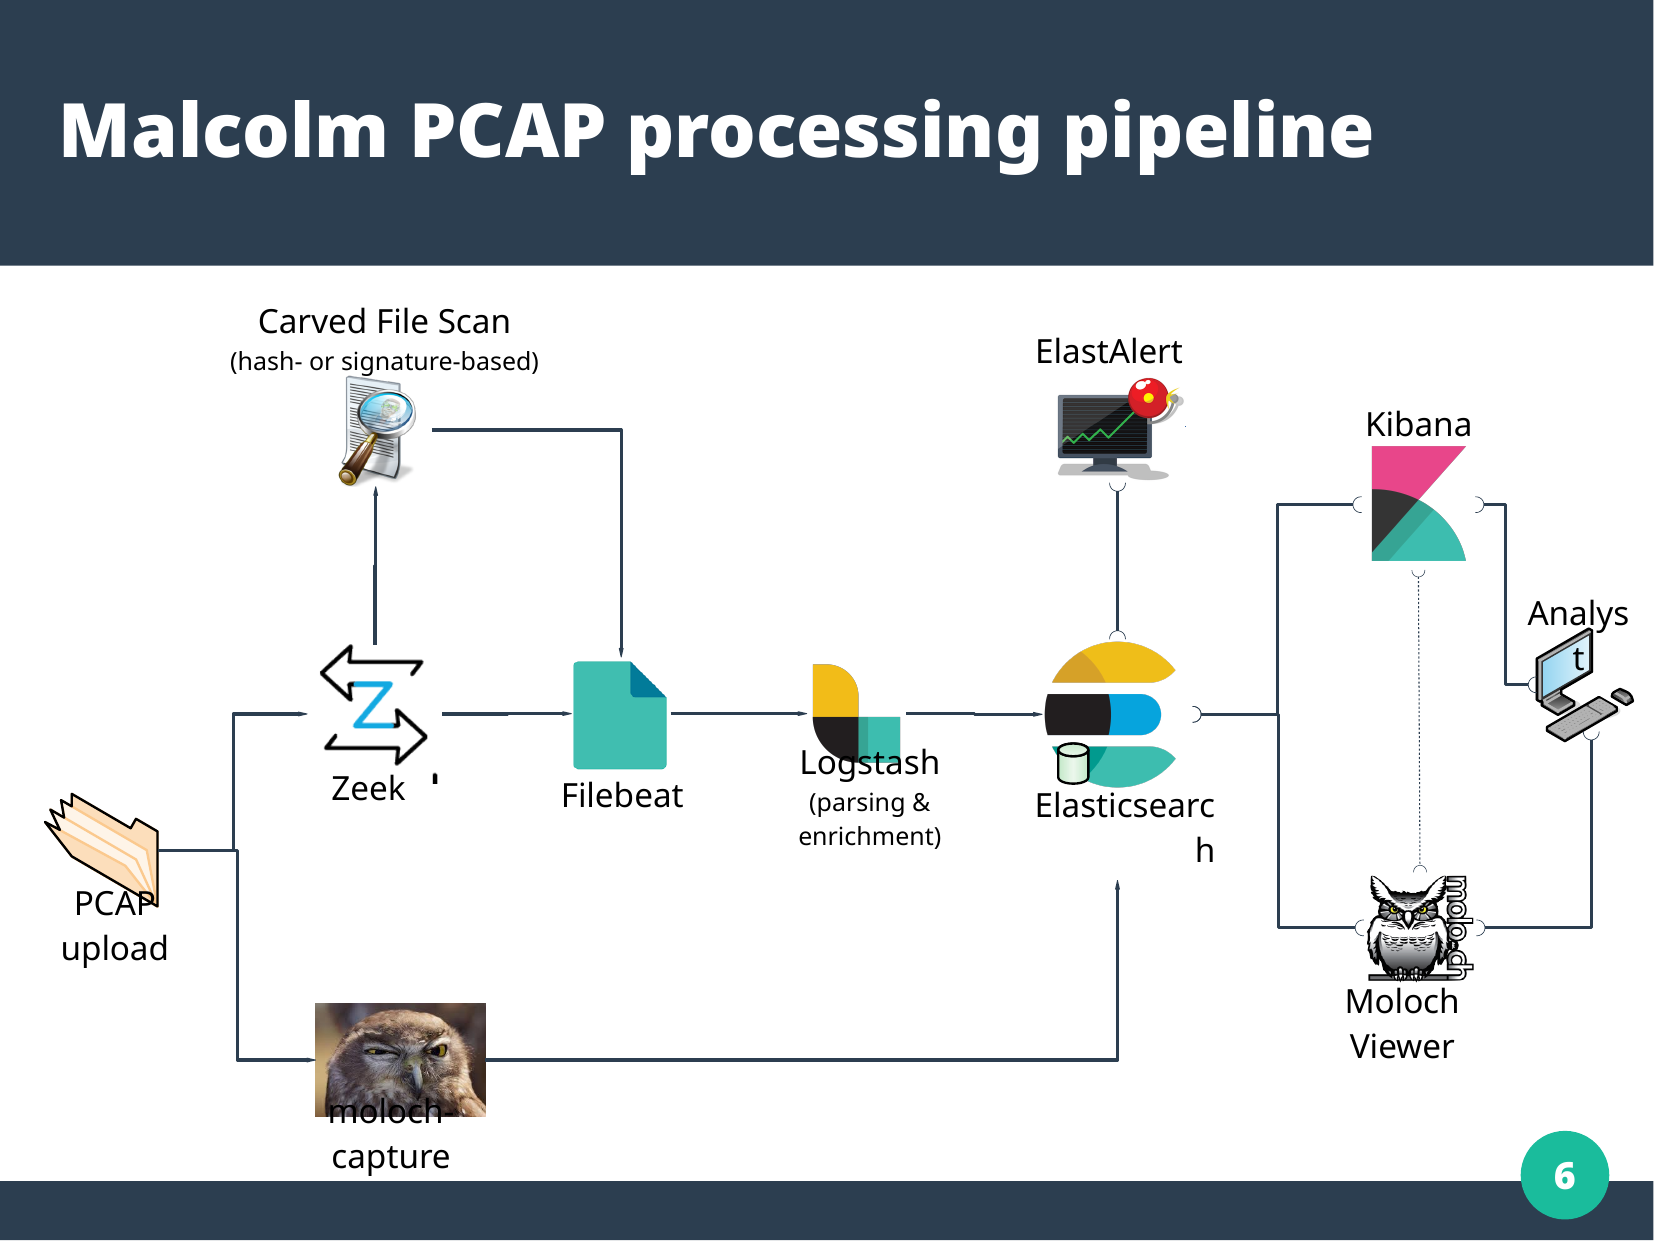

# Malcolm PCAP processing pipeline
Carved File Scan
(hash- or signature-based)
ElastAlert
Kibana
Analyst
Logstash
(parsing & enrichment)
Zeek
Filebeat
Elasticsearch
PCAP upload
Moloch Viewer
moloch-capture
6
Local Zeek Logs
Local PCAP
Offline PCAP
Local Zeek Logs
Local PCAP
Offline PCAP